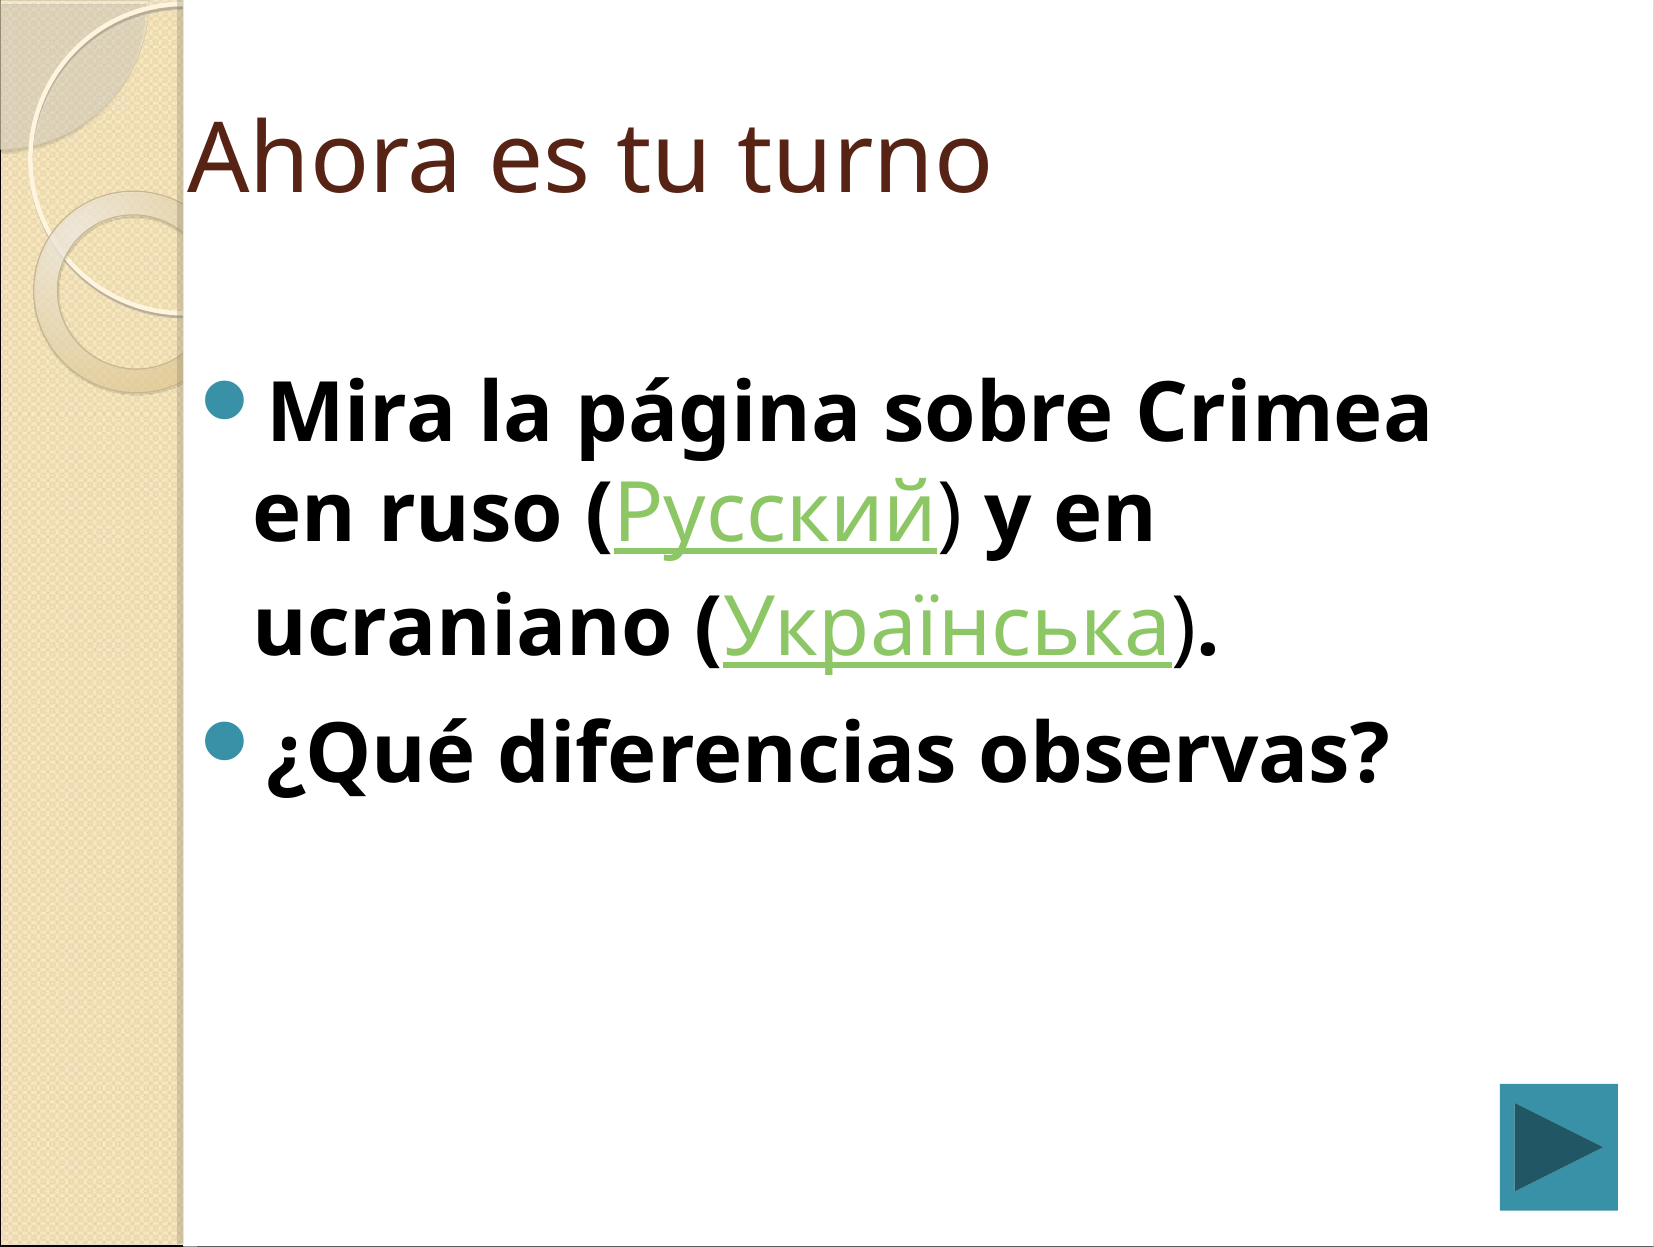

# Ahora es tu turno
Mira la página sobre Crimea en ruso (Русский) y en ucraniano (Українська).
¿Qué diferencias observas?